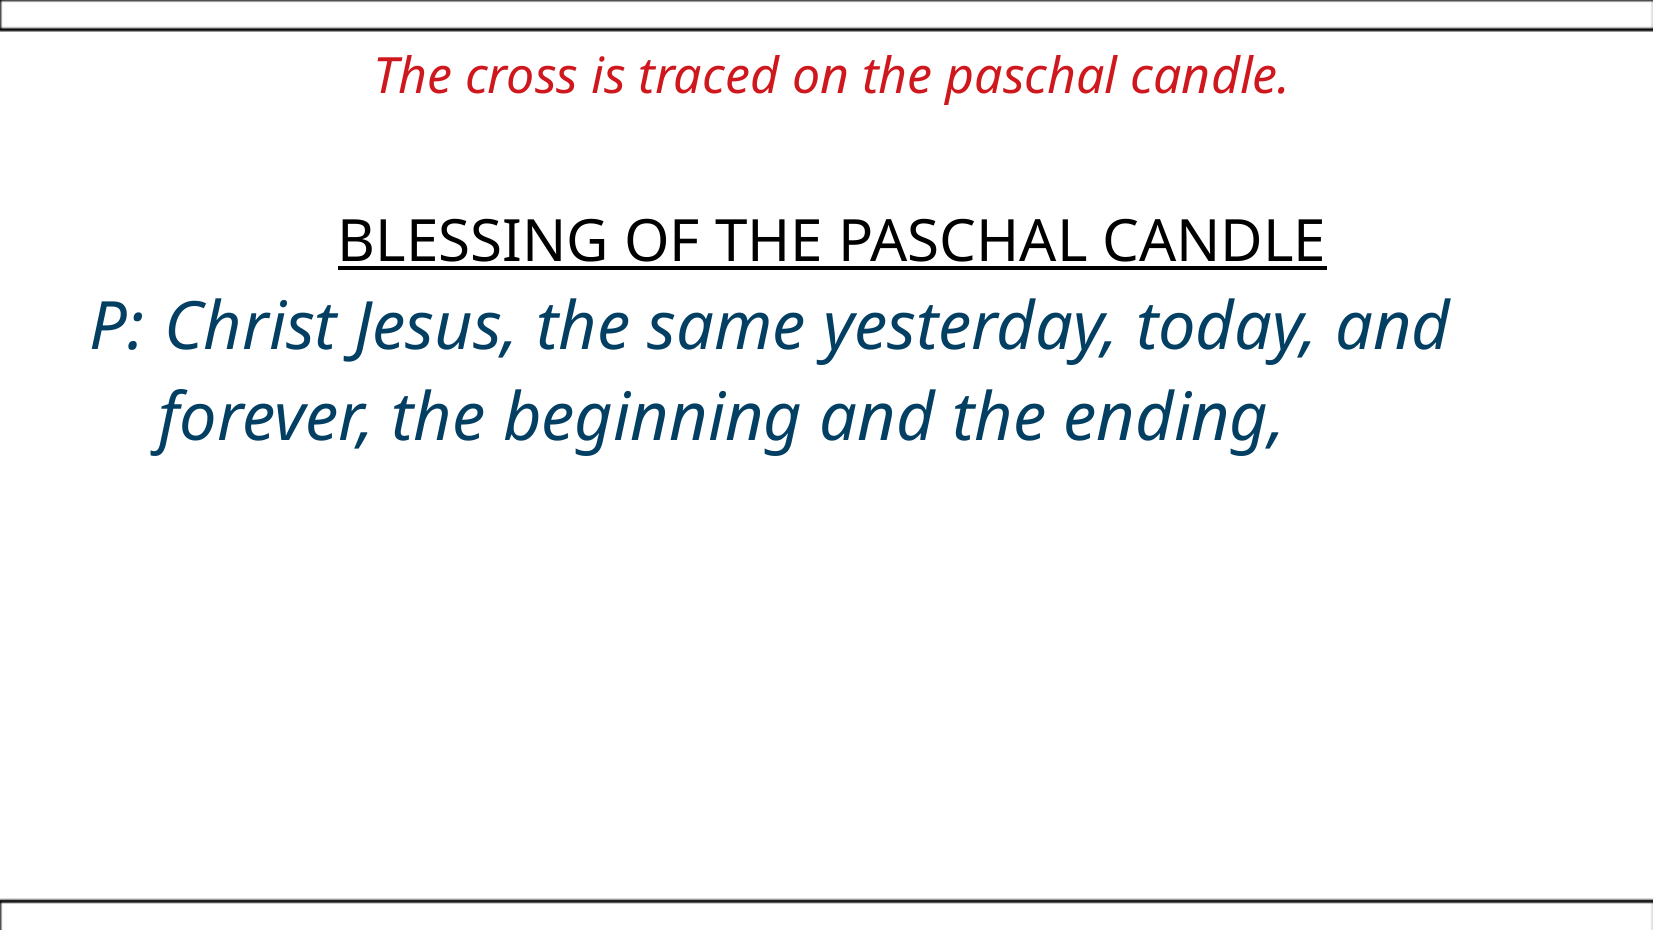

The cross is traced on the paschal candle.
BLESSING OF THE PASCHAL CANDLE
P:	Christ Jesus, the same yesterday, today, and
 forever, the beginning and the ending,